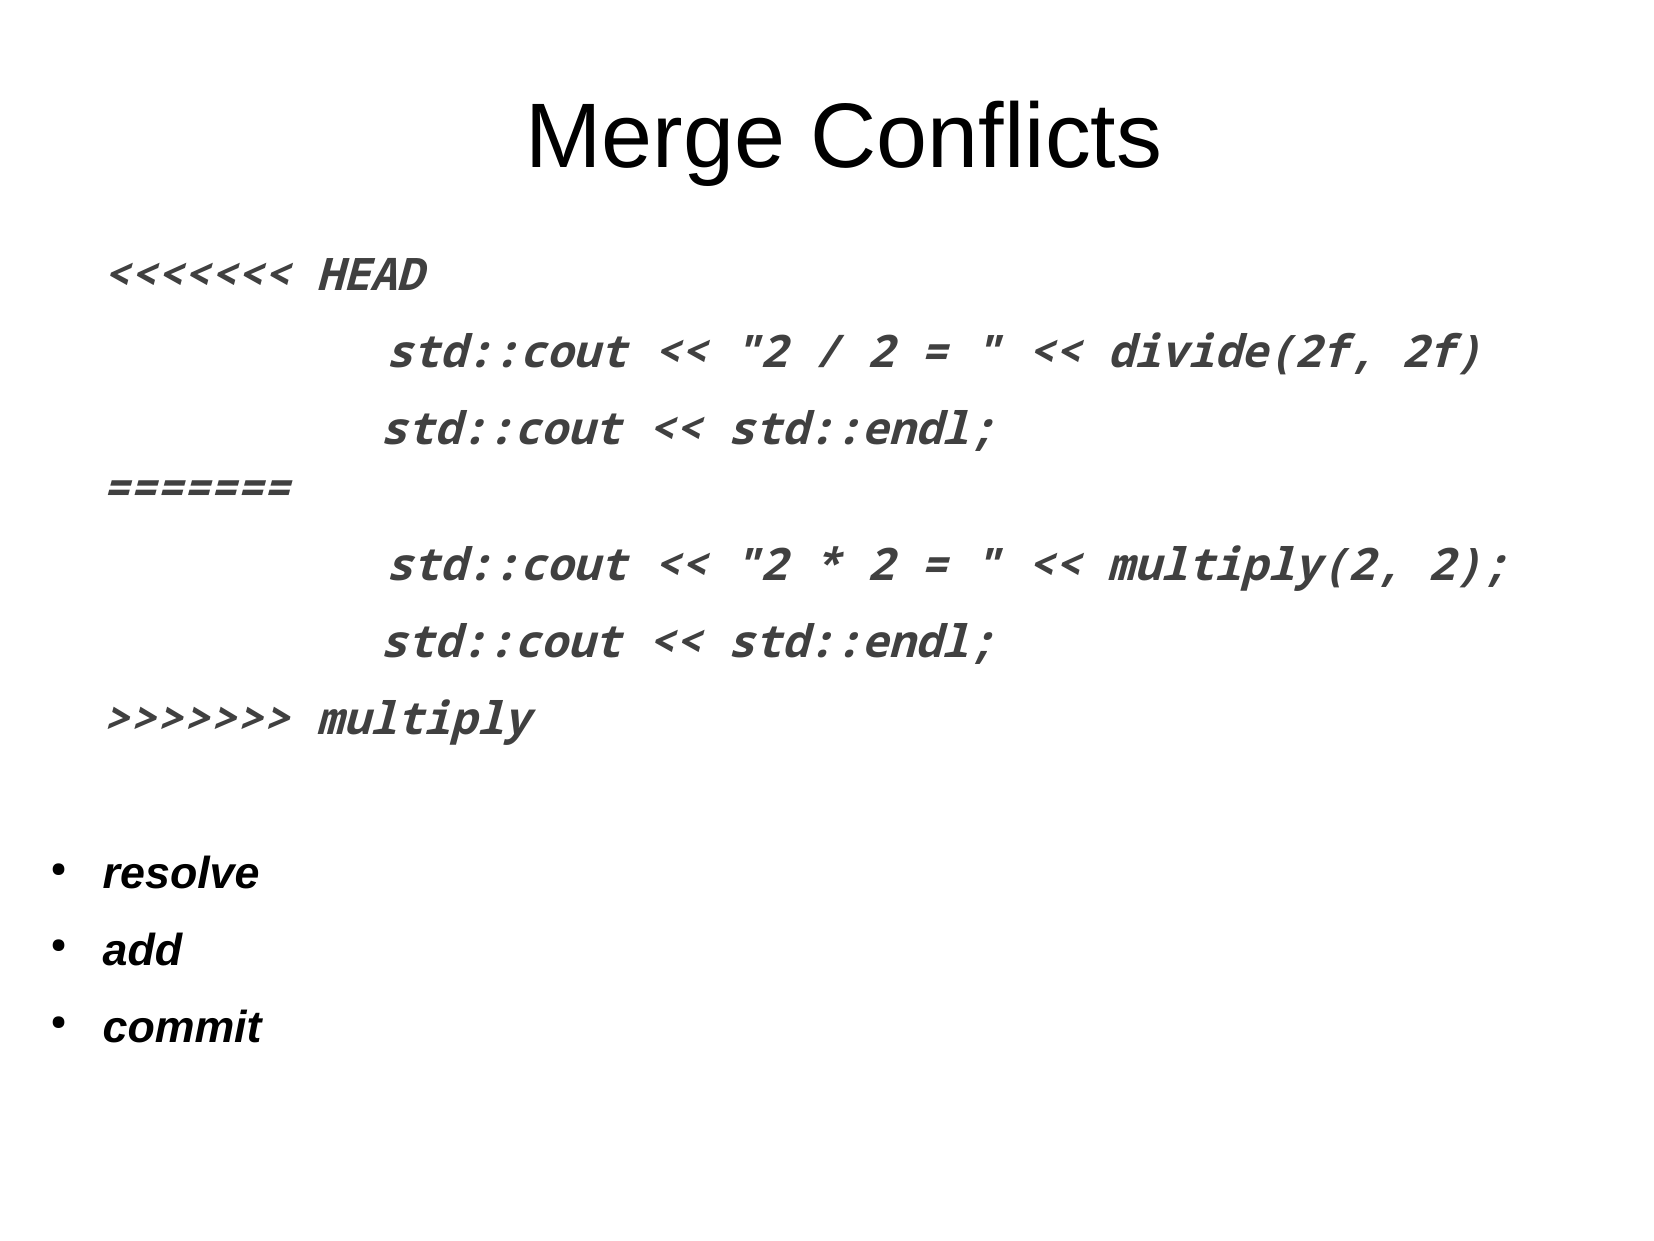

# Merge Conflicts
<<<<<<< HEAD
 std::cout << "2 / 2 = " << divide(2f, 2f)
std::cout << std::endl;
=======
 std::cout << "2 * 2 = " << multiply(2, 2);
std::cout << std::endl;
>>>>>>> multiply
resolve
add
commit